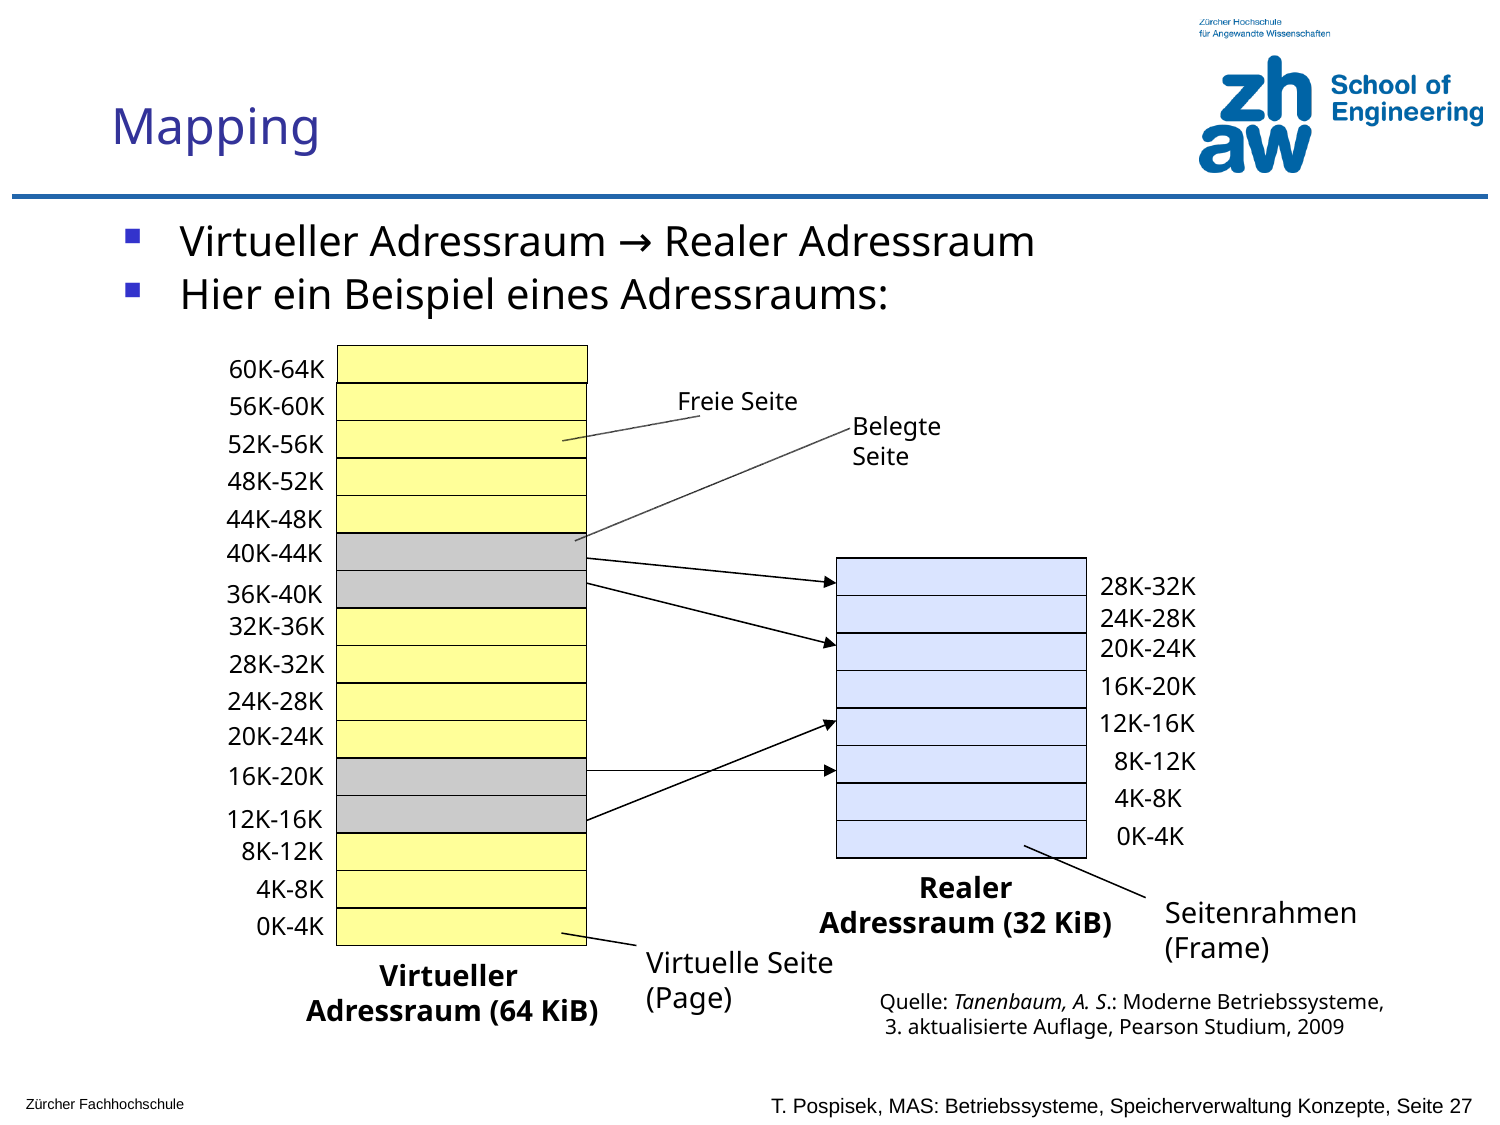

# Mapping
Virtueller Adressraum → Realer Adressraum
Hier ein Beispiel eines Adressraums:
60K-64K
Freie Seite
56K-60K
Belegte Seite
52K-56K
48K-52K
44K-48K
40K-44K
28K-32K
36K-40K
24K-28K
32K-36K
20K-24K
28K-32K
16K-20K
24K-28K
12K-16K
20K-24K
8K-12K
16K-20K
4K-8K
12K-16K
0K-4K
8K-12K
Realer
Adressraum (32 KiB)
4K-8K
Seitenrahmen
(Frame)
0K-4K
Virtuelle Seite
(Page)
Virtueller
Adressraum (64 KiB)
Quelle: Tanenbaum, A. S.: Moderne Betriebssysteme,
 3. aktualisierte Auflage, Pearson Studium, 2009